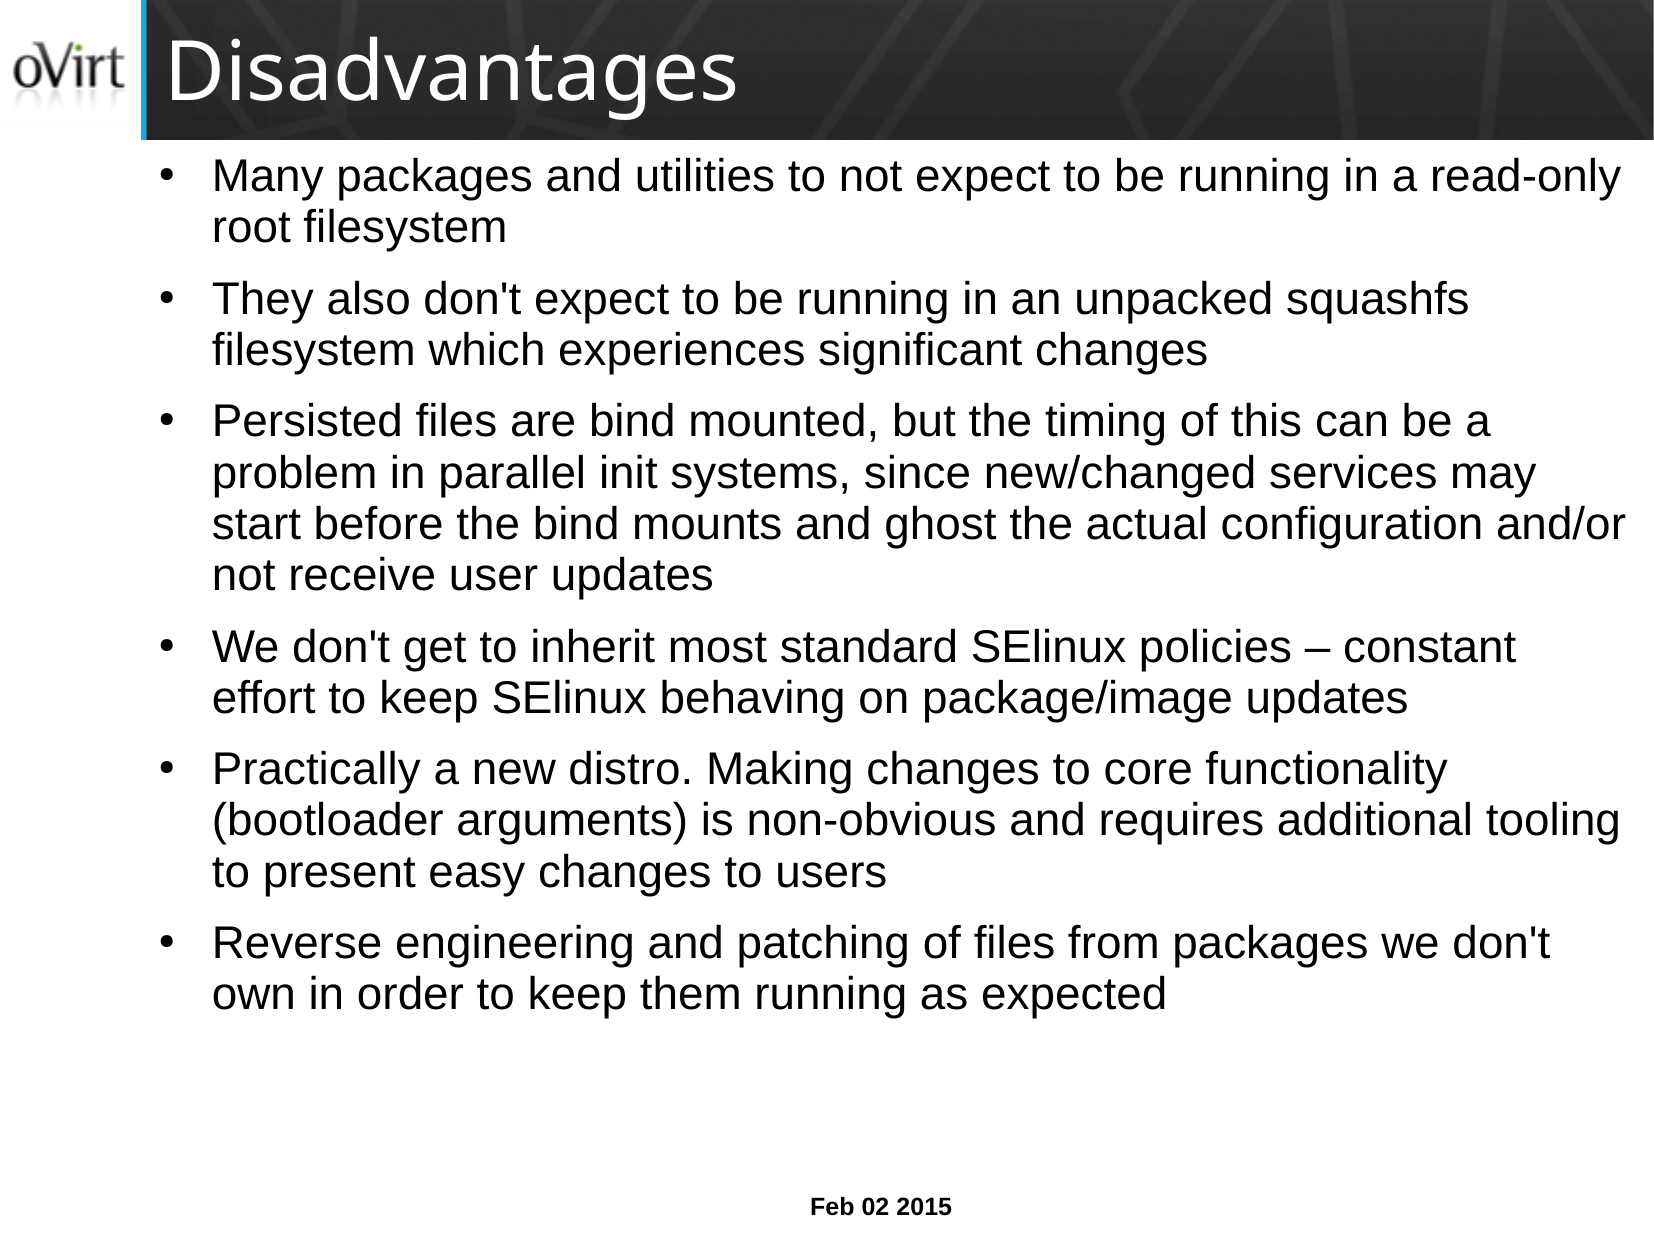

# Disadvantages
Many packages and utilities to not expect to be running in a read-only root filesystem
They also don't expect to be running in an unpacked squashfs filesystem which experiences significant changes
Persisted files are bind mounted, but the timing of this can be a problem in parallel init systems, since new/changed services may start before the bind mounts and ghost the actual configuration and/or not receive user updates
We don't get to inherit most standard SElinux policies – constant effort to keep SElinux behaving on package/image updates
Practically a new distro. Making changes to core functionality (bootloader arguments) is non-obvious and requires additional tooling to present easy changes to users
Reverse engineering and patching of files from packages we don't own in order to keep them running as expected